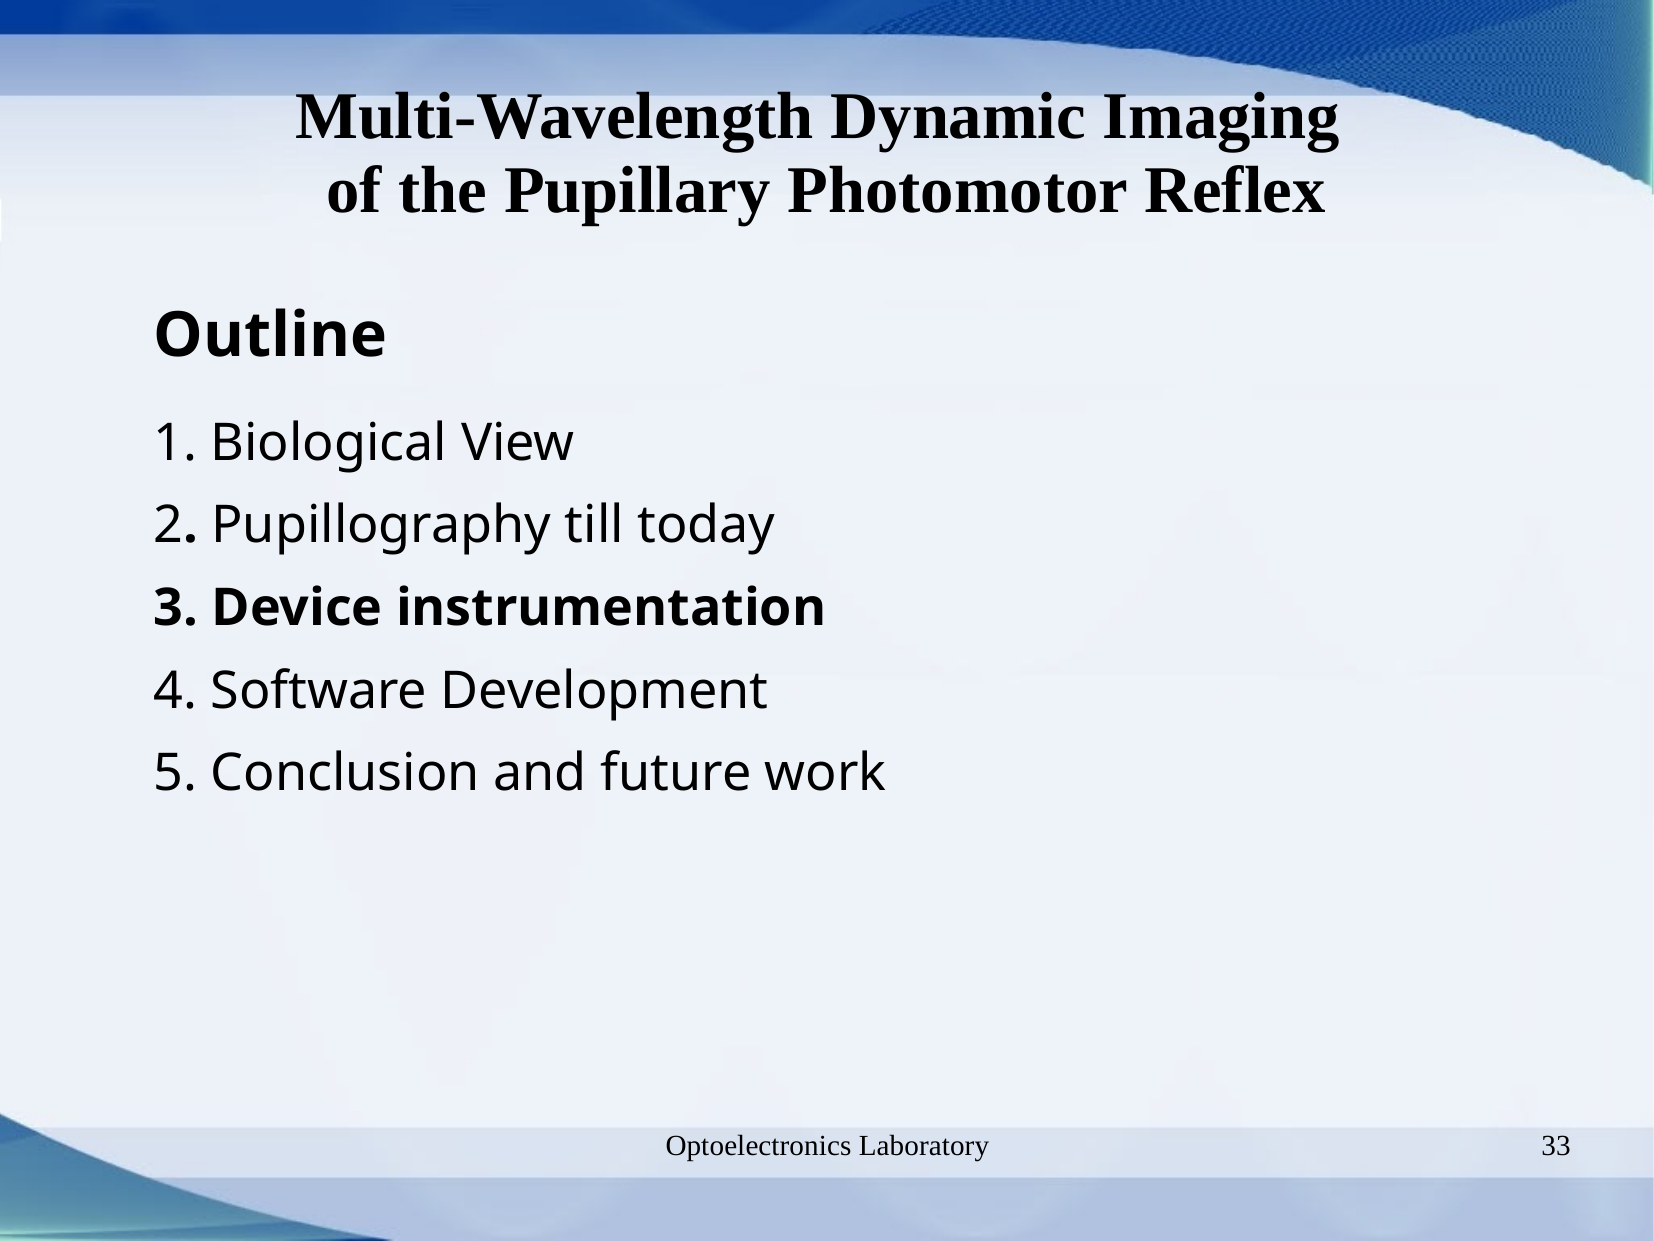

# Multi-Wavelength Dynamic Imaging of the Pupillary Photomotor Reflex
Outline
1. Biological View
2. Pupillography till today
3. Device instrumentation
4. Software Development
5. Conclusion and future work
Optoelectronics Laboratory
33